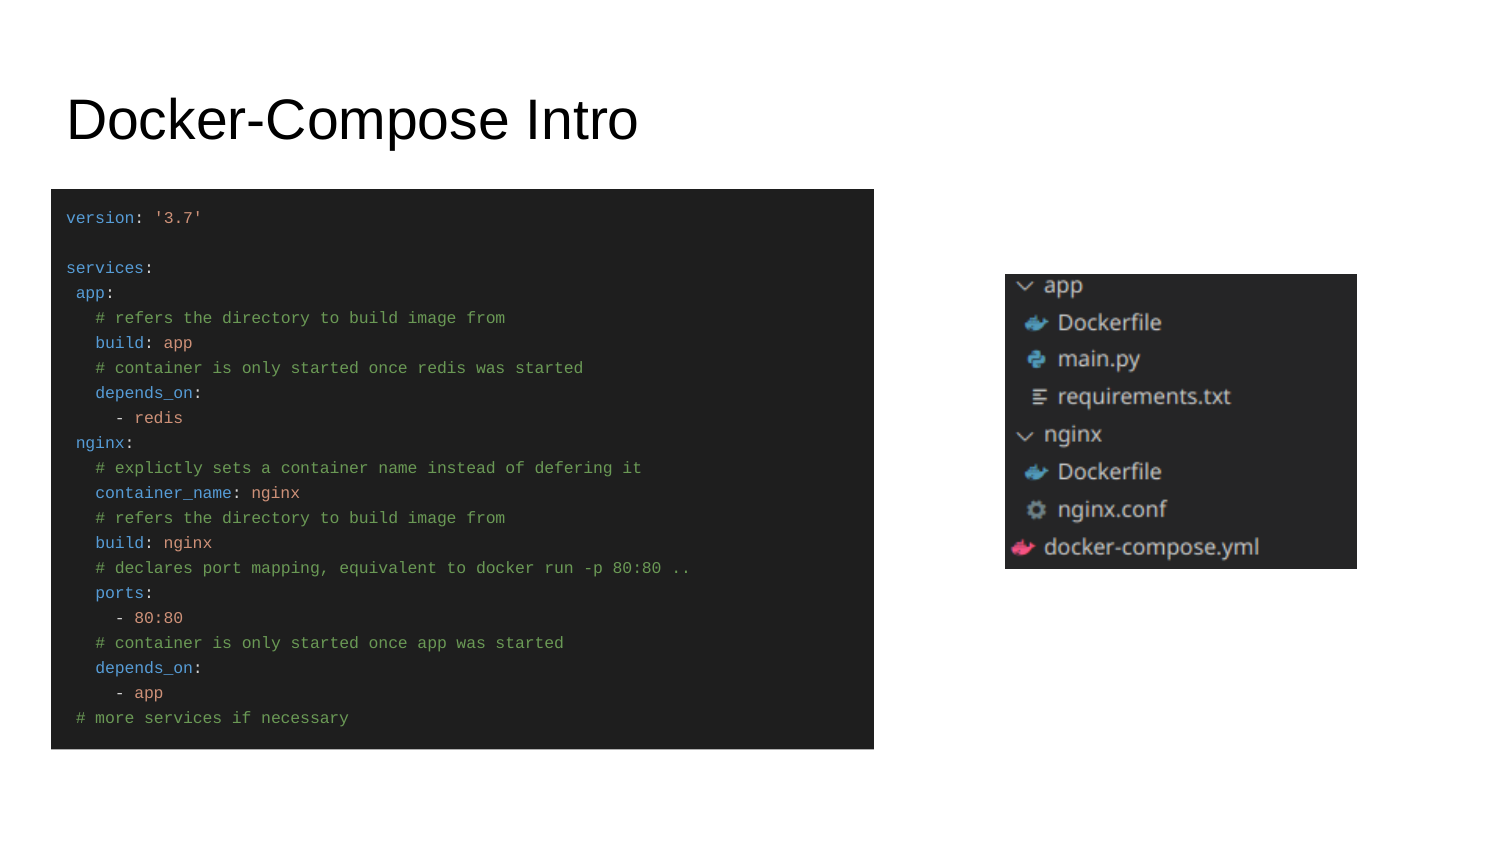

# Docker-Compose Intro
version: '3.7'
services:
 app:
 # refers the directory to build image from
 build: app
 # container is only started once redis was started
 depends_on:
 - redis
 nginx:
 # explictly sets a container name instead of defering it
 container_name: nginx
 # refers the directory to build image from
 build: nginx
 # declares port mapping, equivalent to docker run -p 80:80 ..
 ports:
 - 80:80
 # container is only started once app was started
 depends_on:
 - app
 # more services if necessary